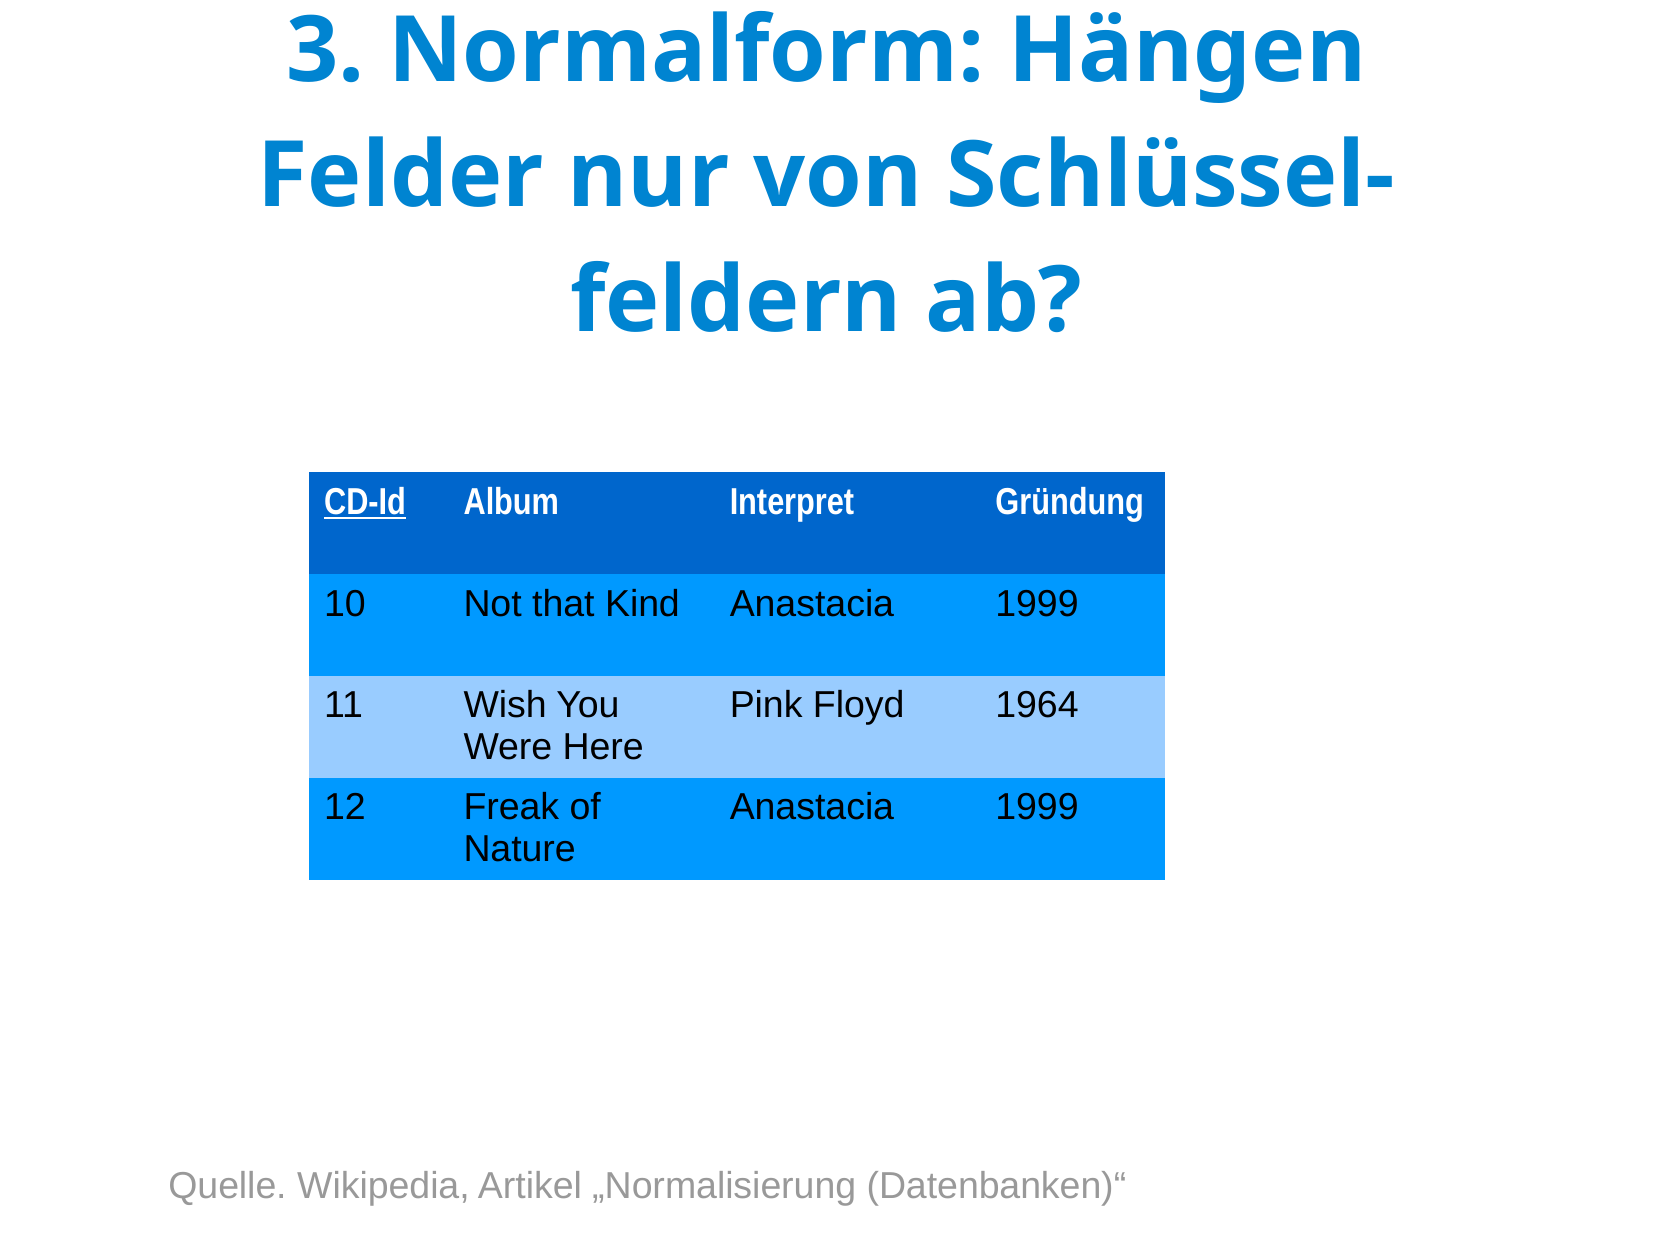

# 3. Normalform: Hängen Felder nur von Schlüssel- feldern ab?
| CD-Id | Album | Interpret | Gründung |
| --- | --- | --- | --- |
| 10 | Not that Kind | Anastacia | 1999 |
| 11 | Wish You Were Here | Pink Floyd | 1964 |
| 12 | Freak of Nature | Anastacia | 1999 |
Quelle. Wikipedia, Artikel „Normalisierung (Datenbanken)“